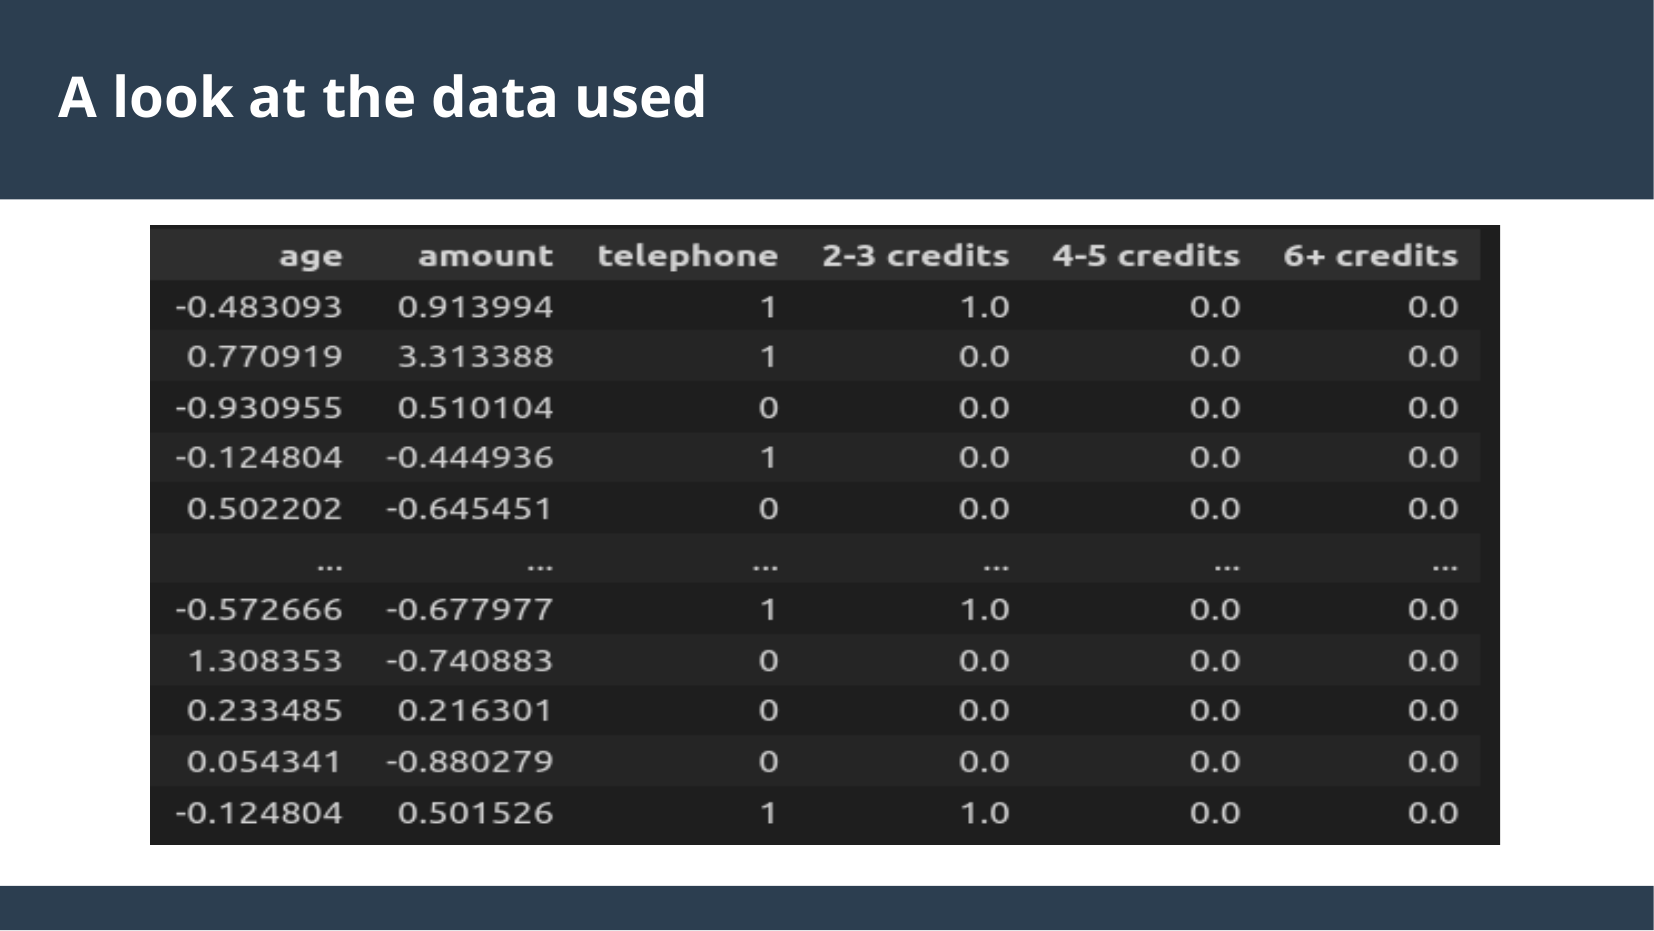

# A look at the data used